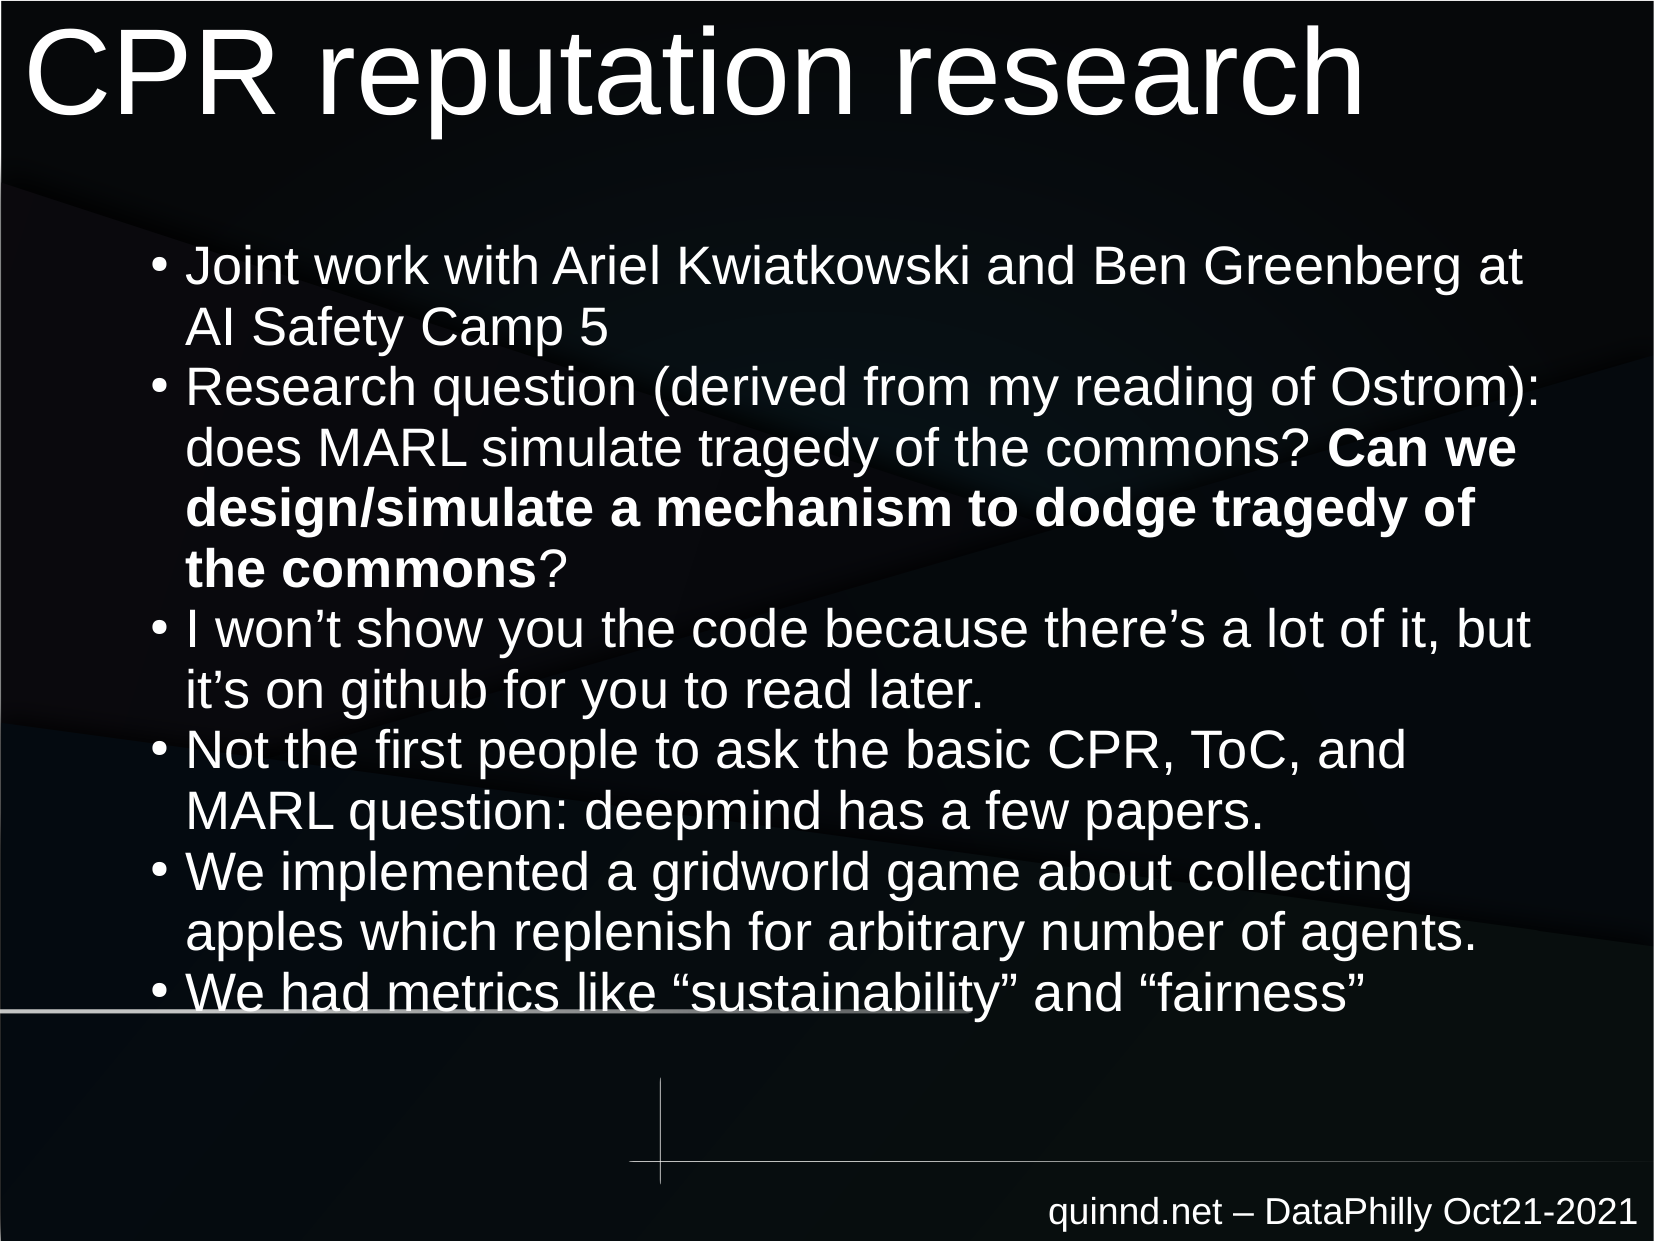

# CPR reputation research
Joint work with Ariel Kwiatkowski and Ben Greenberg at AI Safety Camp 5
Research question (derived from my reading of Ostrom): does MARL simulate tragedy of the commons? Can we design/simulate a mechanism to dodge tragedy of the commons?
I won’t show you the code because there’s a lot of it, but it’s on github for you to read later.
Not the first people to ask the basic CPR, ToC, and MARL question: deepmind has a few papers.
We implemented a gridworld game about collecting apples which replenish for arbitrary number of agents.
We had metrics like “sustainability” and “fairness”